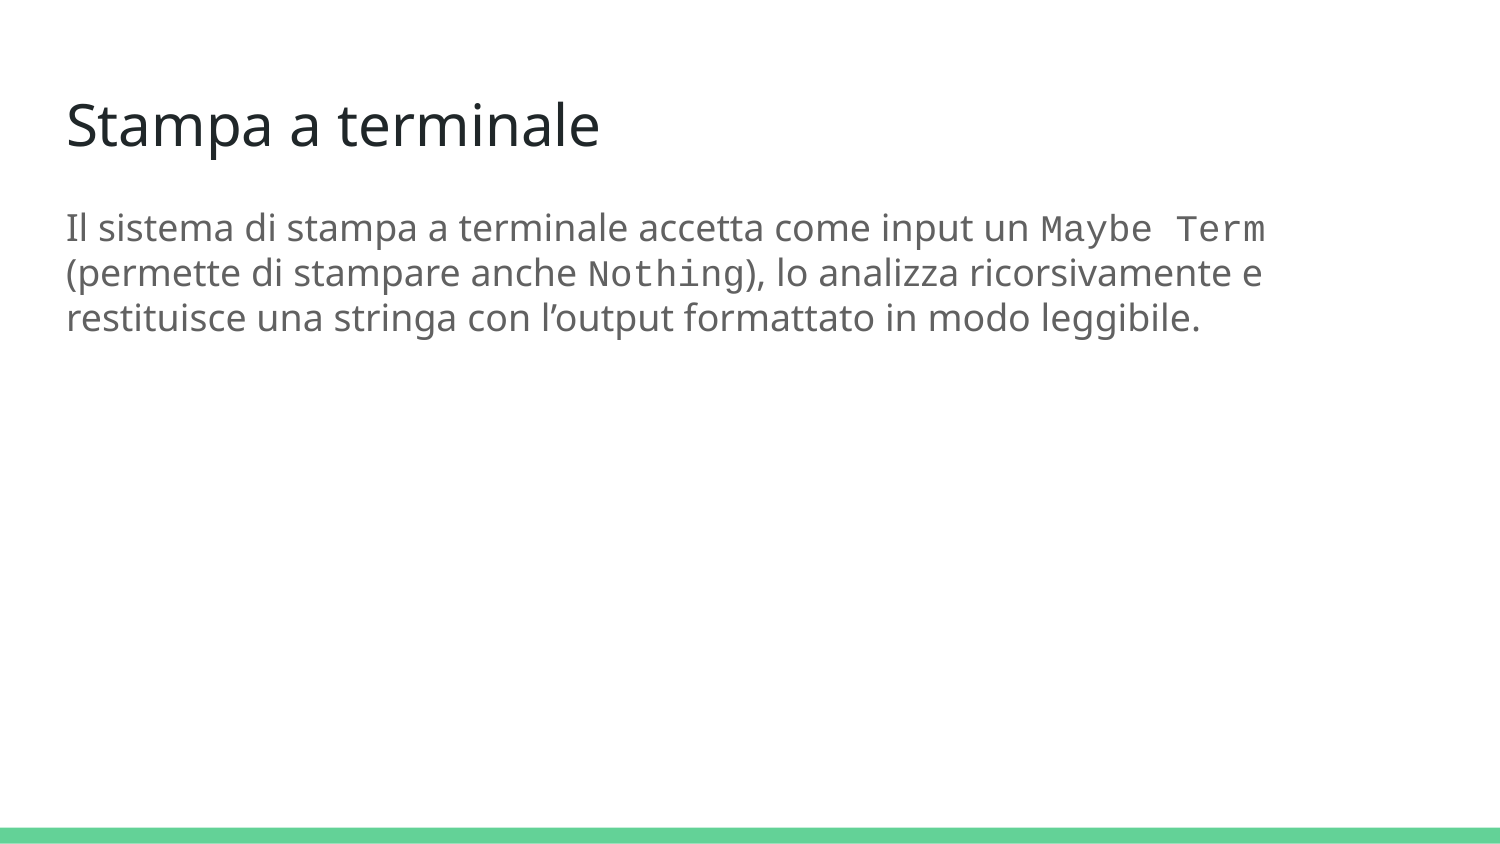

# Stampa a terminale
Il sistema di stampa a terminale accetta come input un Maybe Term (permette di stampare anche Nothing), lo analizza ricorsivamente e restituisce una stringa con l’output formattato in modo leggibile.